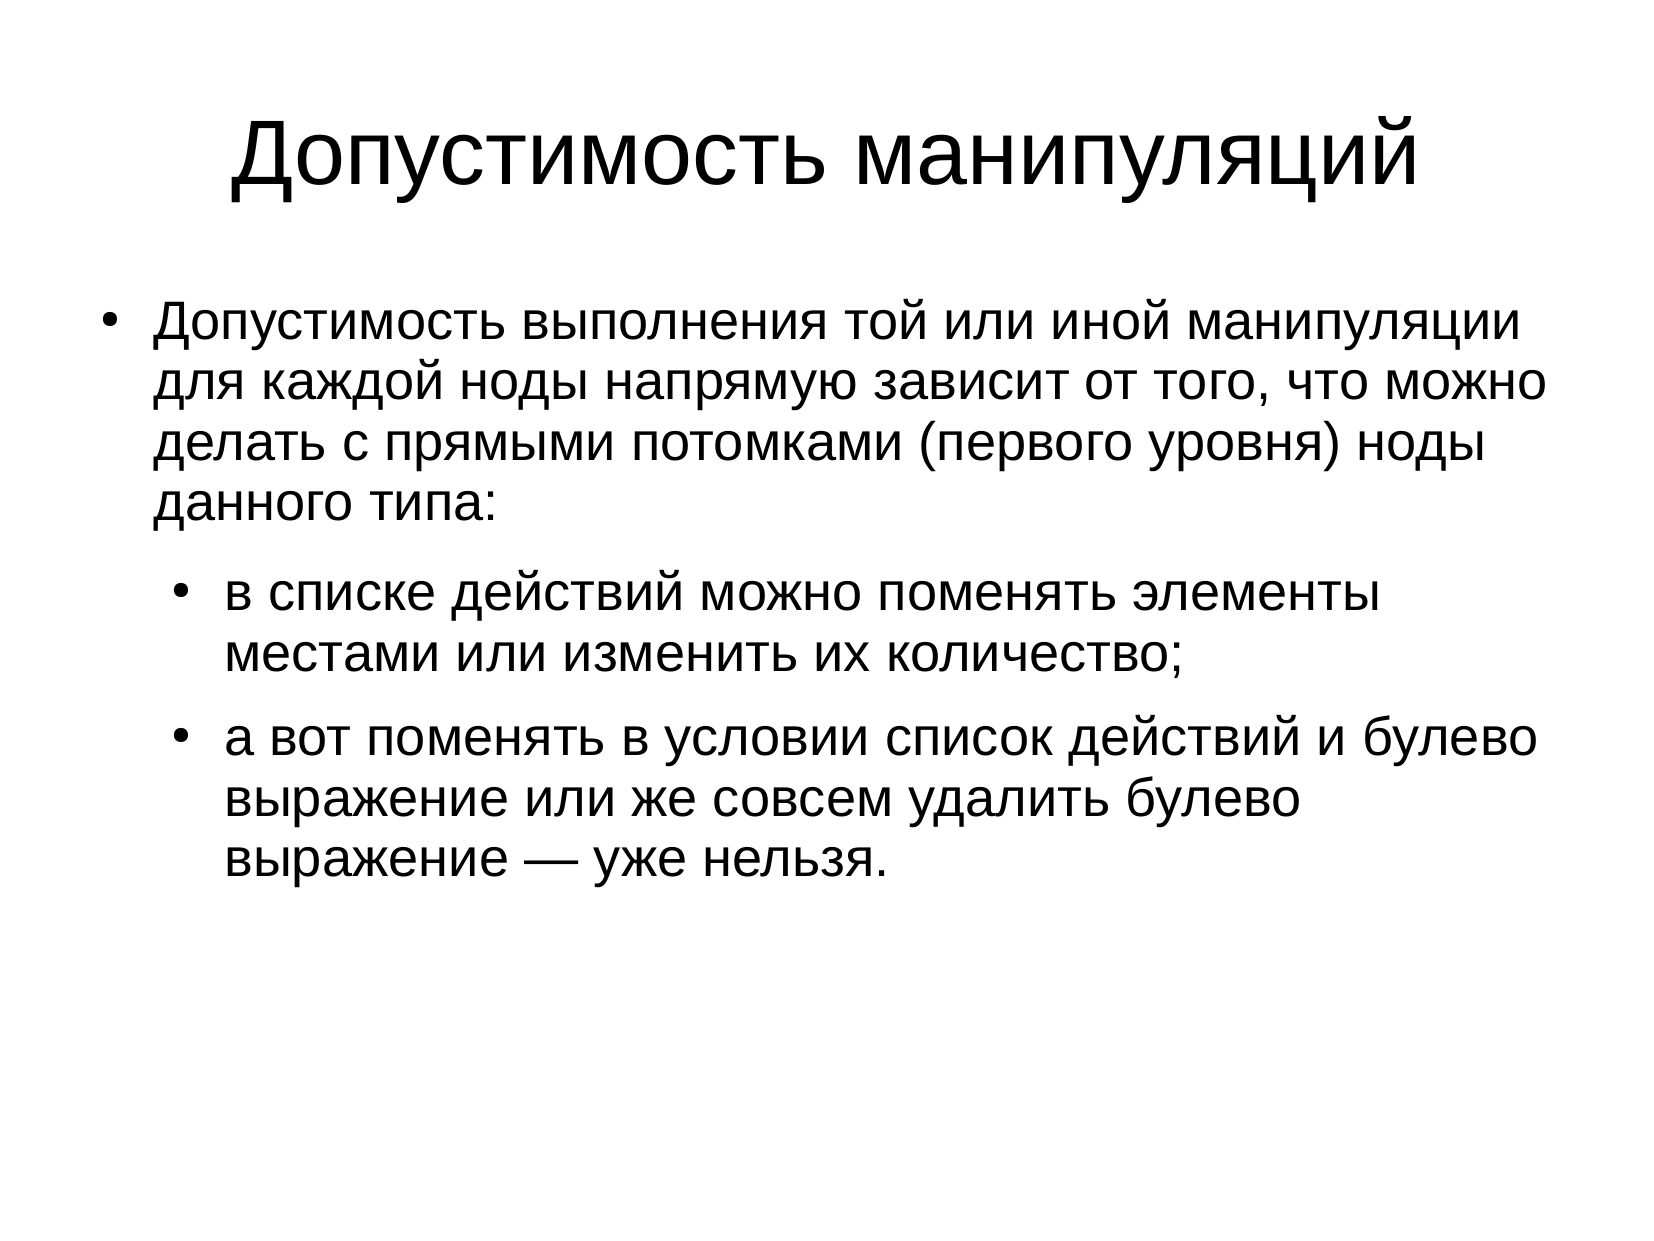

# Допустимость манипуляций
Допустимость выполнения той или иной манипуляции для каждой ноды напрямую зависит от того, что можно делать с прямыми потомками (первого уровня) ноды данного типа:
в списке действий можно поменять элементы местами или изменить их количество;
а вот поменять в условии список действий и булево выражение или же совсем удалить булево выражение — уже нельзя.